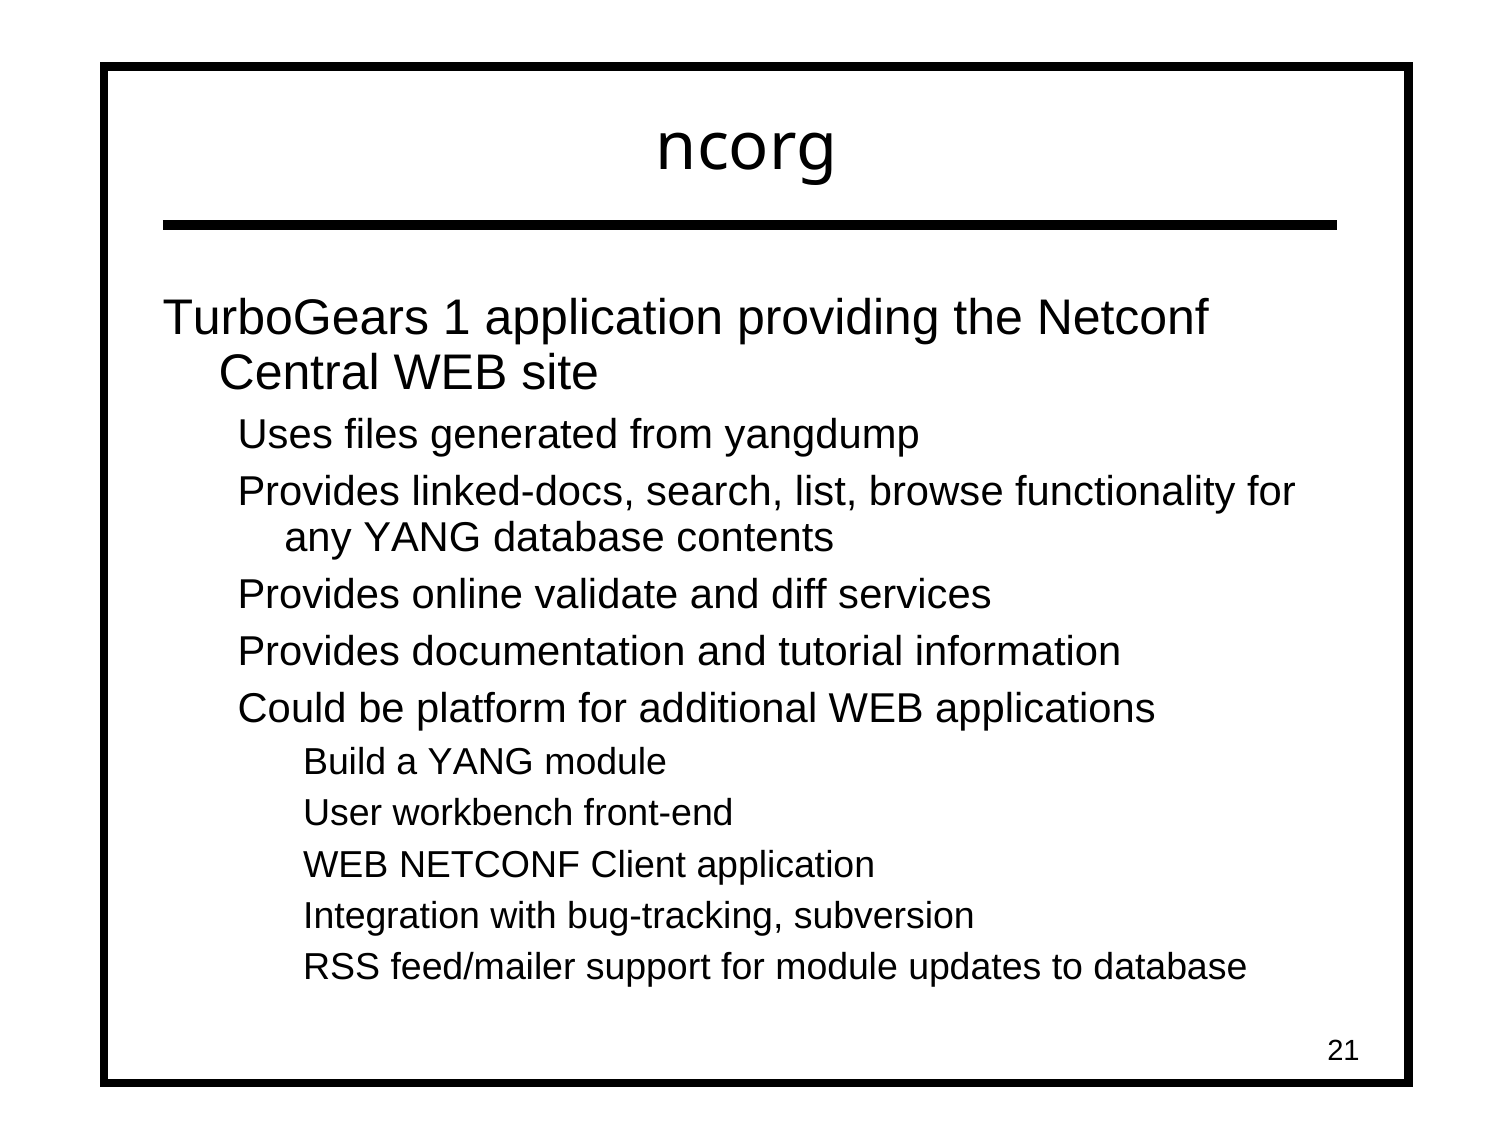

# ncorg
TurboGears 1 application providing the Netconf Central WEB site
Uses files generated from yangdump
Provides linked-docs, search, list, browse functionality for any YANG database contents
Provides online validate and diff services
Provides documentation and tutorial information
Could be platform for additional WEB applications
Build a YANG module
User workbench front-end
WEB NETCONF Client application
Integration with bug-tracking, subversion
RSS feed/mailer support for module updates to database
21